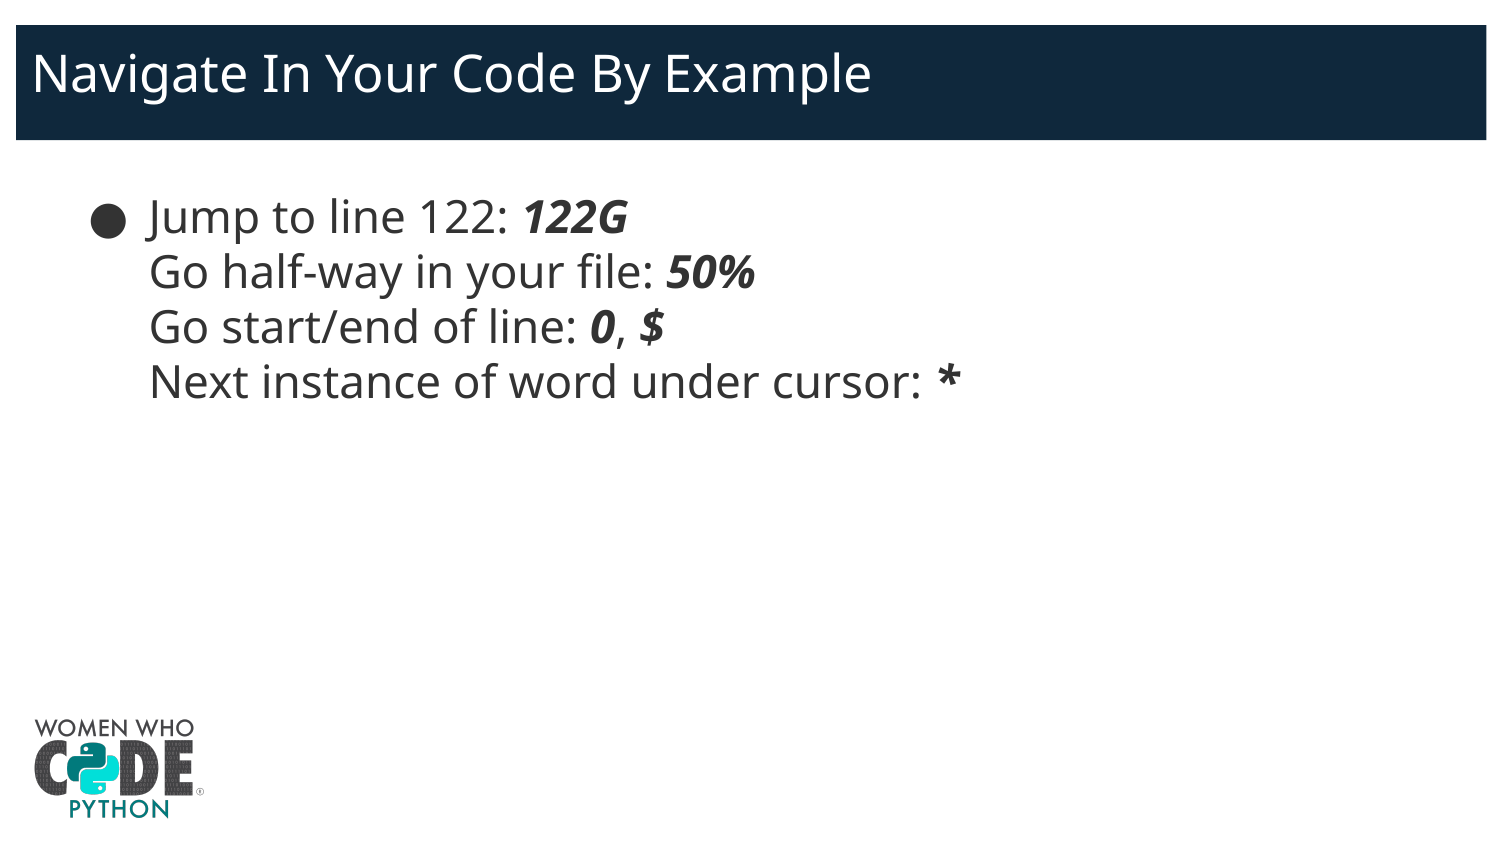

Navigate In Your Code By Example
# Jump to line 122: 122G Go half-way in your file: 50% Go start/end of line: 0, $ Next instance of word under cursor: *